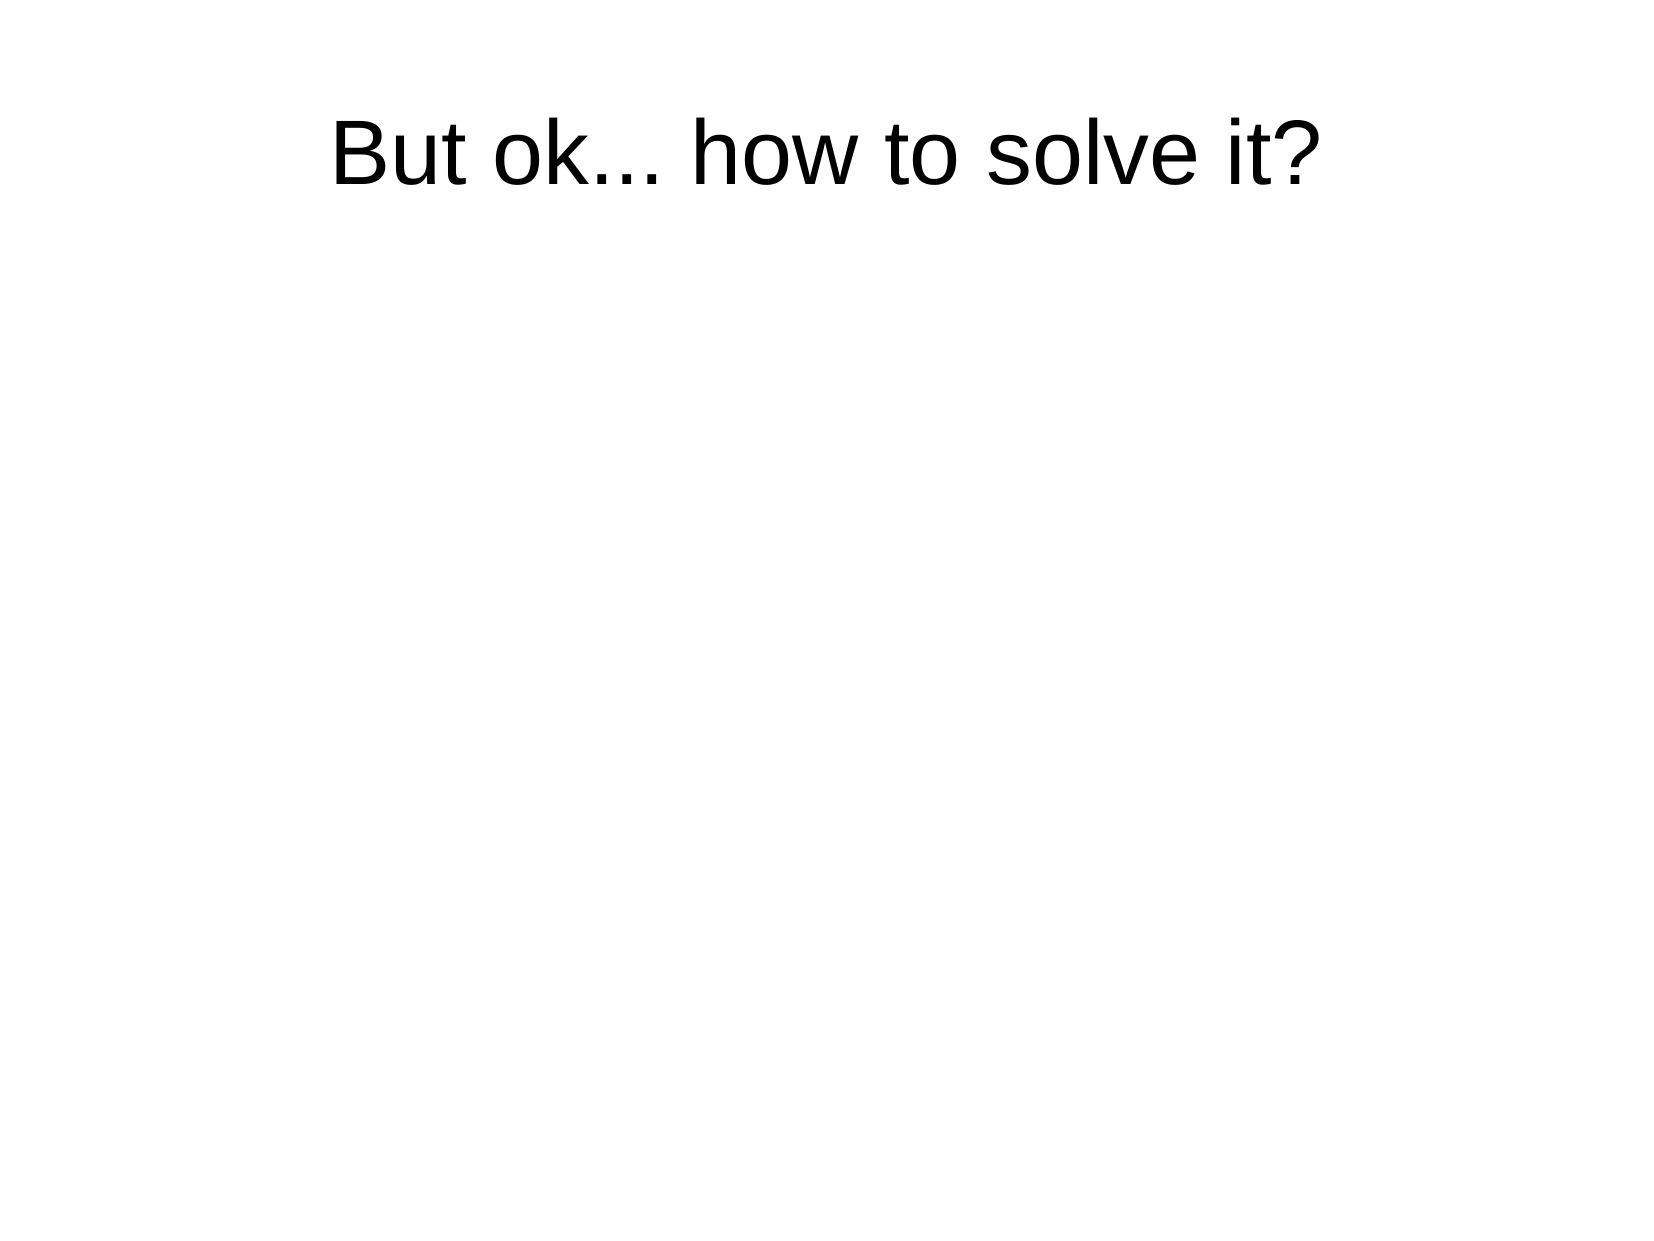

# But ok... how to solve it?